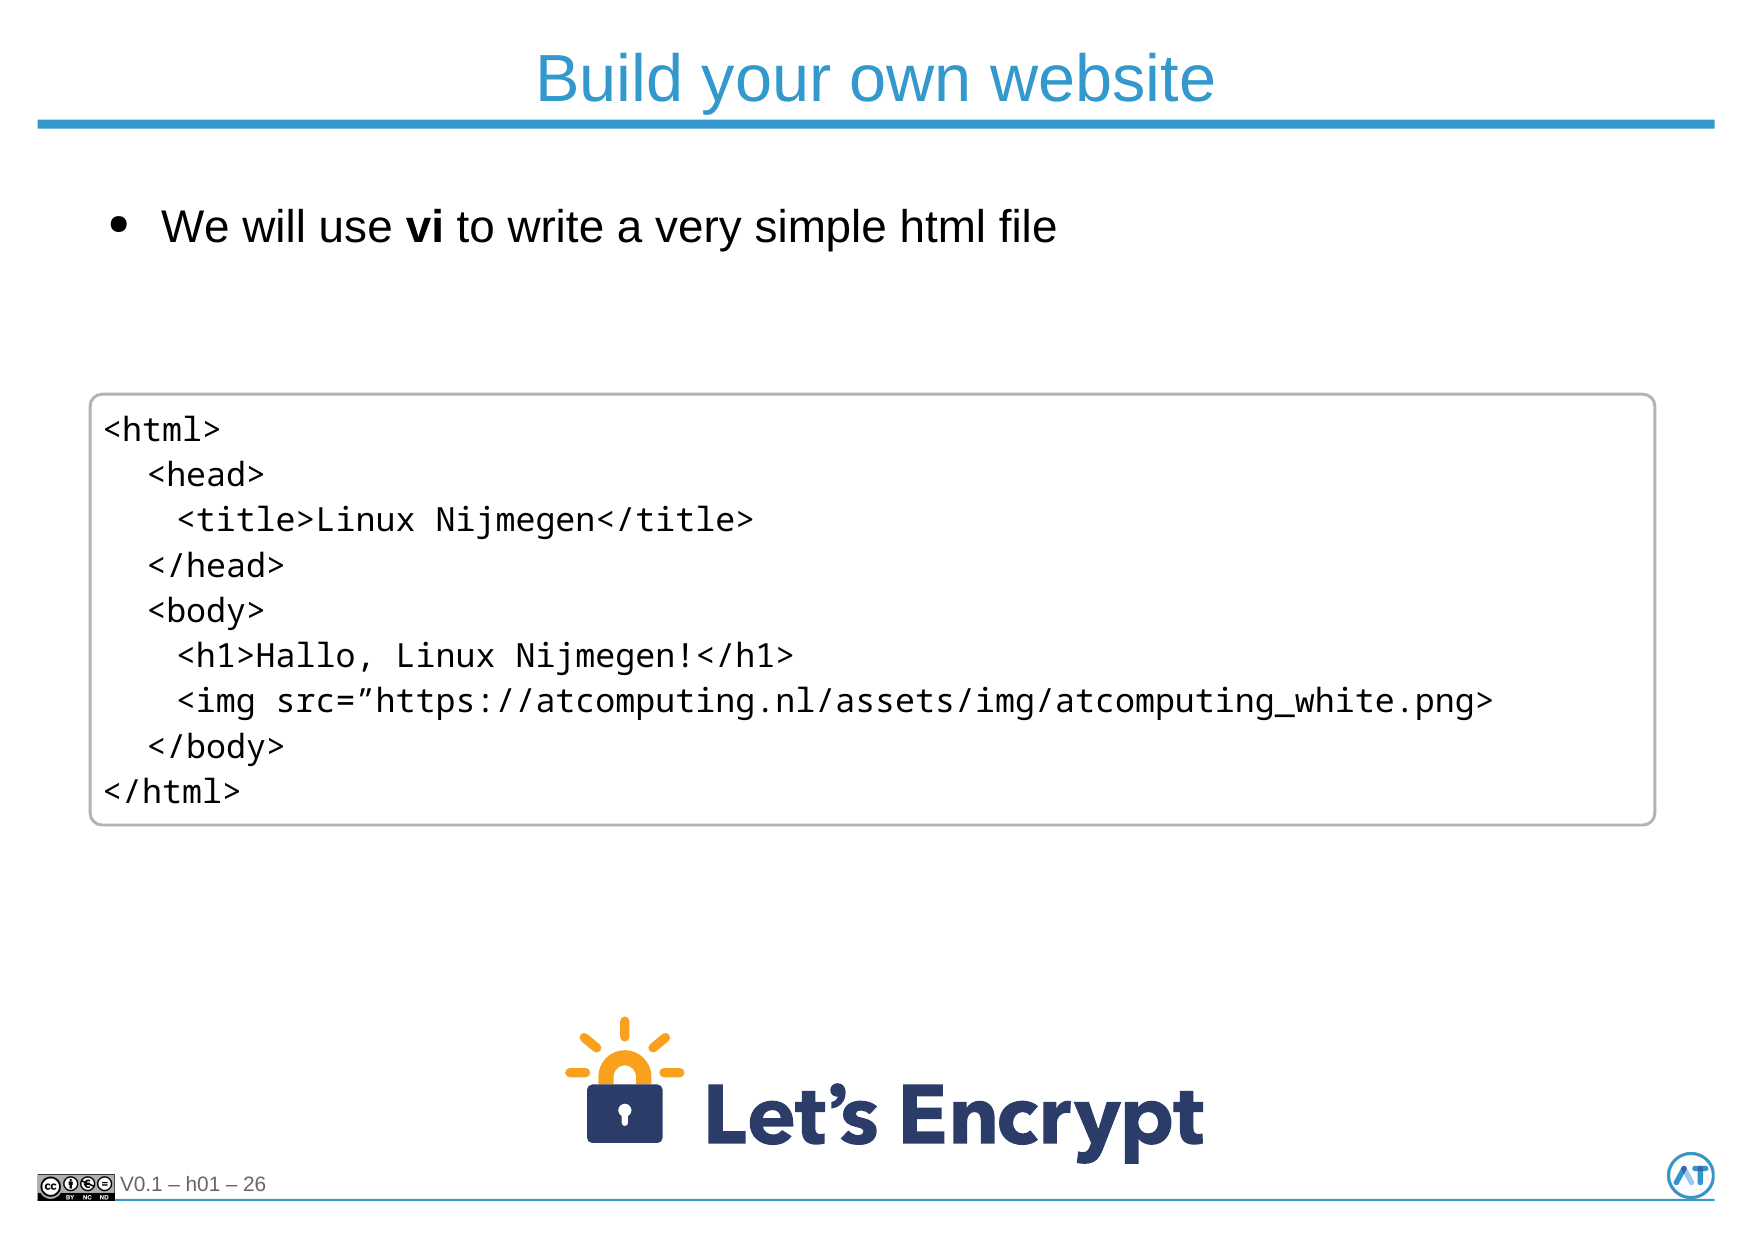

# Build your own website
We will use vi to write a very simple html file
<html>
	<head>
		<title>Linux Nijmegen</title>
	</head>
	<body>
		<h1>Hallo, Linux Nijmegen!</h1>
		<img src=”https://atcomputing.nl/assets/img/atcomputing_white.png>
	</body>
</html>